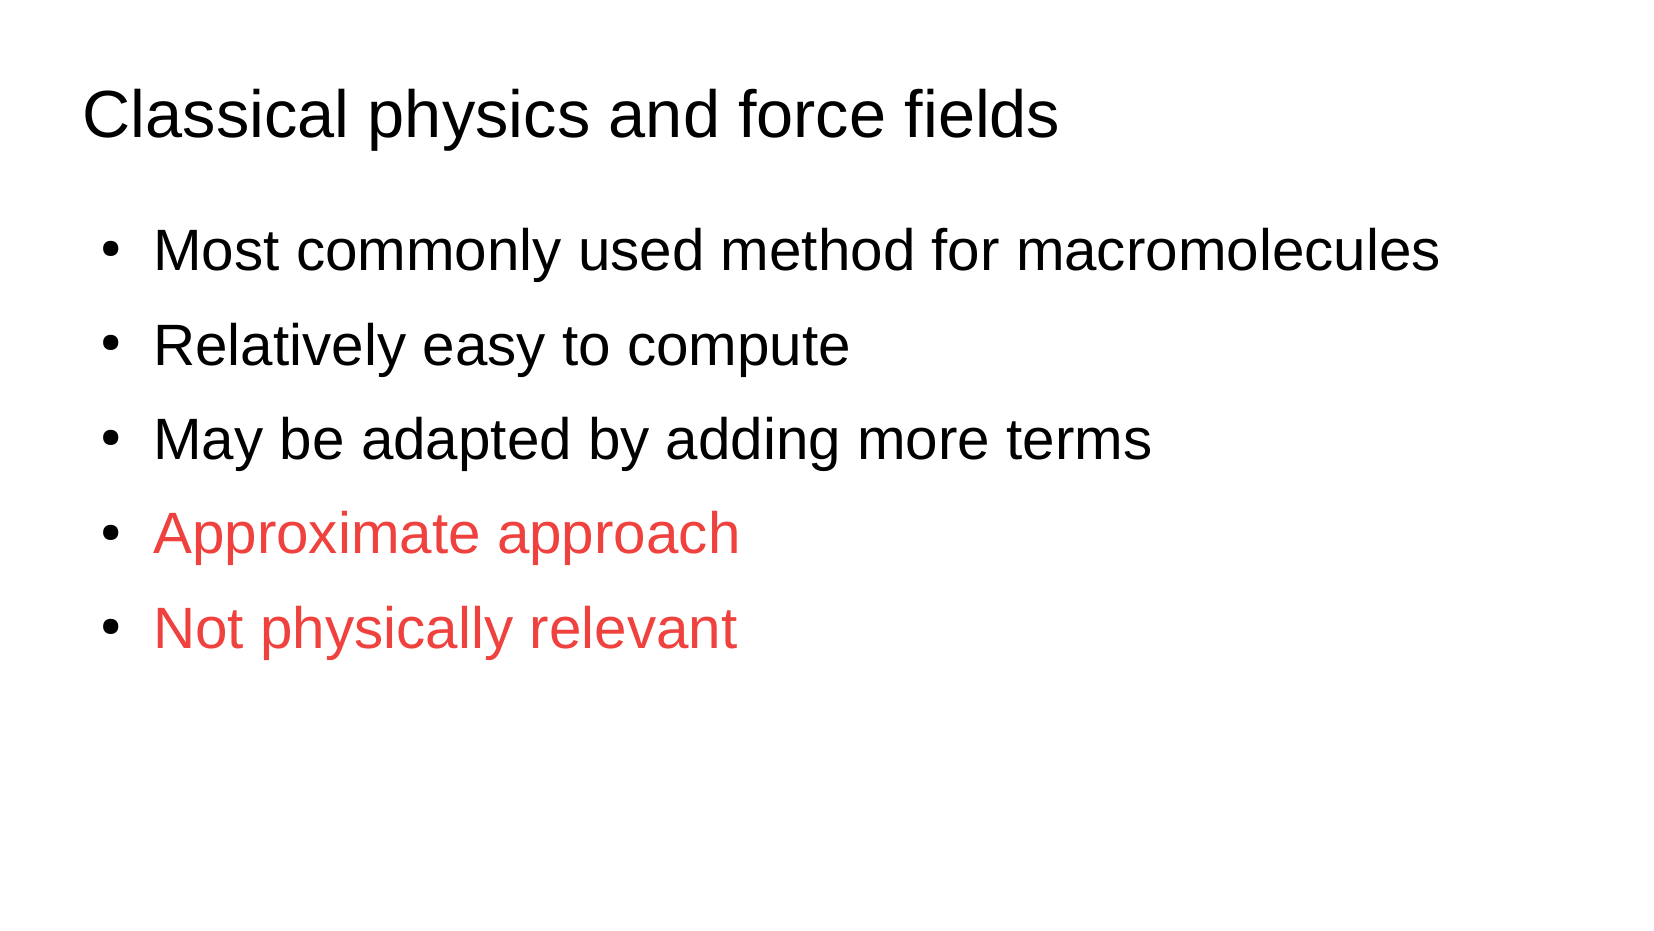

Classical physics and force fields
# Most commonly used method for macromolecules
Relatively easy to compute
May be adapted by adding more terms
Approximate approach
Not physically relevant